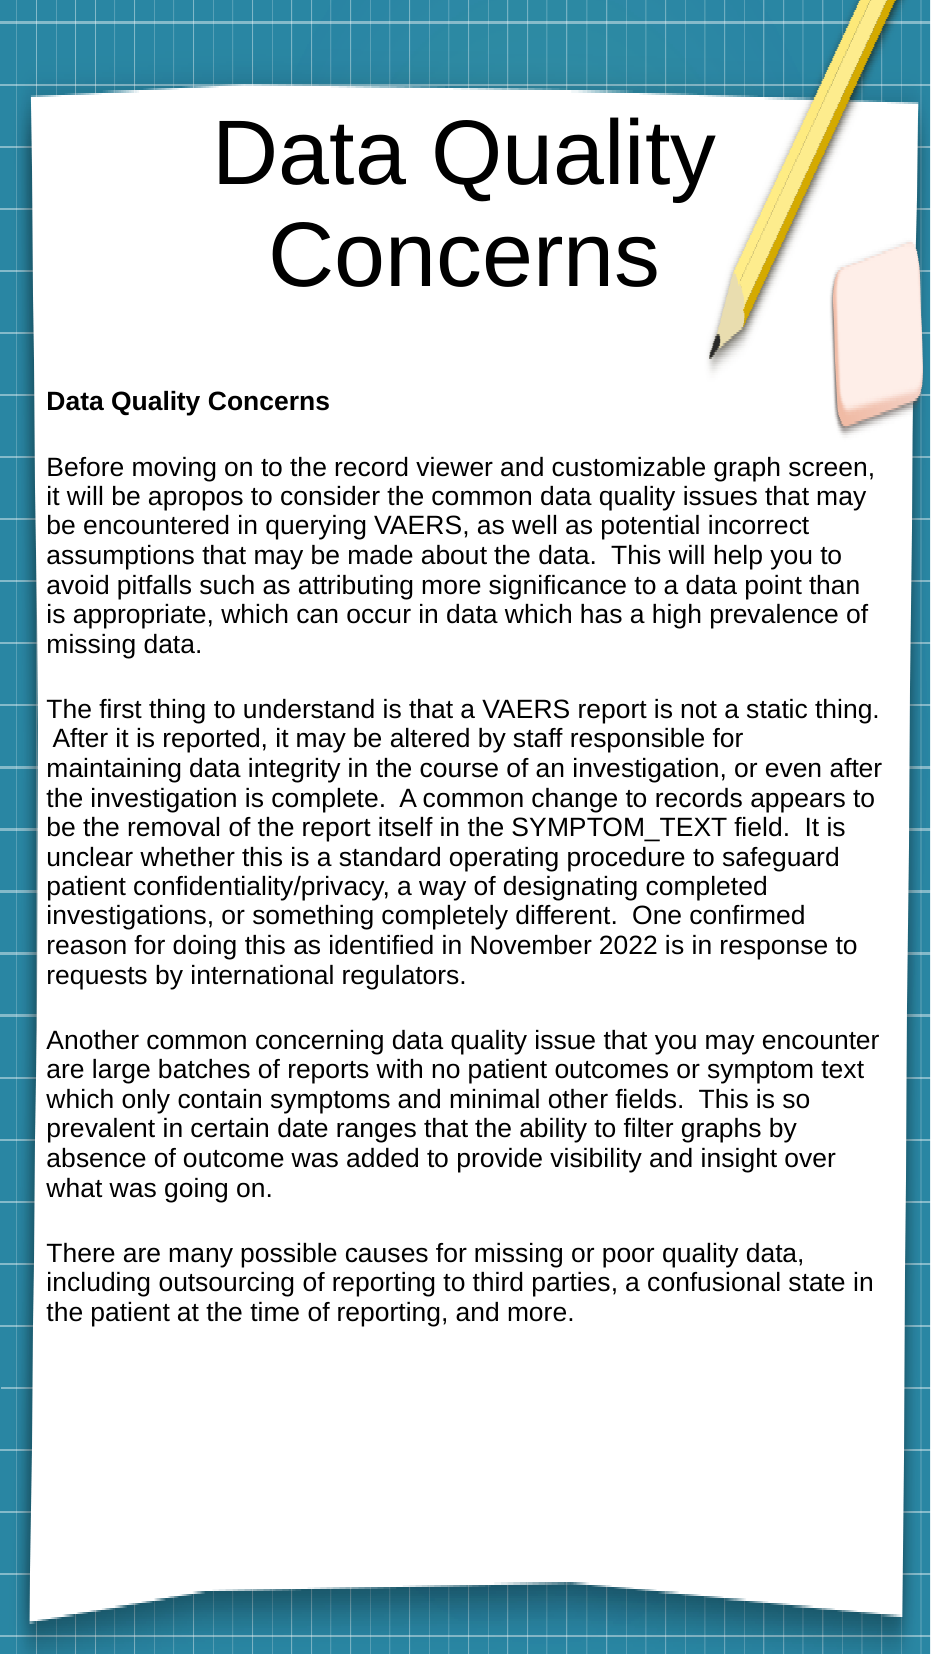

# Data Quality Concerns
Data Quality Concerns
Before moving on to the record viewer and customizable graph screen, it will be apropos to consider the common data quality issues that may be encountered in querying VAERS, as well as potential incorrect assumptions that may be made about the data. This will help you to avoid pitfalls such as attributing more significance to a data point than is appropriate, which can occur in data which has a high prevalence of missing data.
The first thing to understand is that a VAERS report is not a static thing. After it is reported, it may be altered by staff responsible for maintaining data integrity in the course of an investigation, or even after the investigation is complete. A common change to records appears to be the removal of the report itself in the SYMPTOM_TEXT field. It is unclear whether this is a standard operating procedure to safeguard patient confidentiality/privacy, a way of designating completed investigations, or something completely different. One confirmed reason for doing this as identified in November 2022 is in response to requests by international regulators.
Another common concerning data quality issue that you may encounter are large batches of reports with no patient outcomes or symptom text which only contain symptoms and minimal other fields. This is so prevalent in certain date ranges that the ability to filter graphs by absence of outcome was added to provide visibility and insight over what was going on.
There are many possible causes for missing or poor quality data, including outsourcing of reporting to third parties, a confusional state in the patient at the time of reporting, and more.